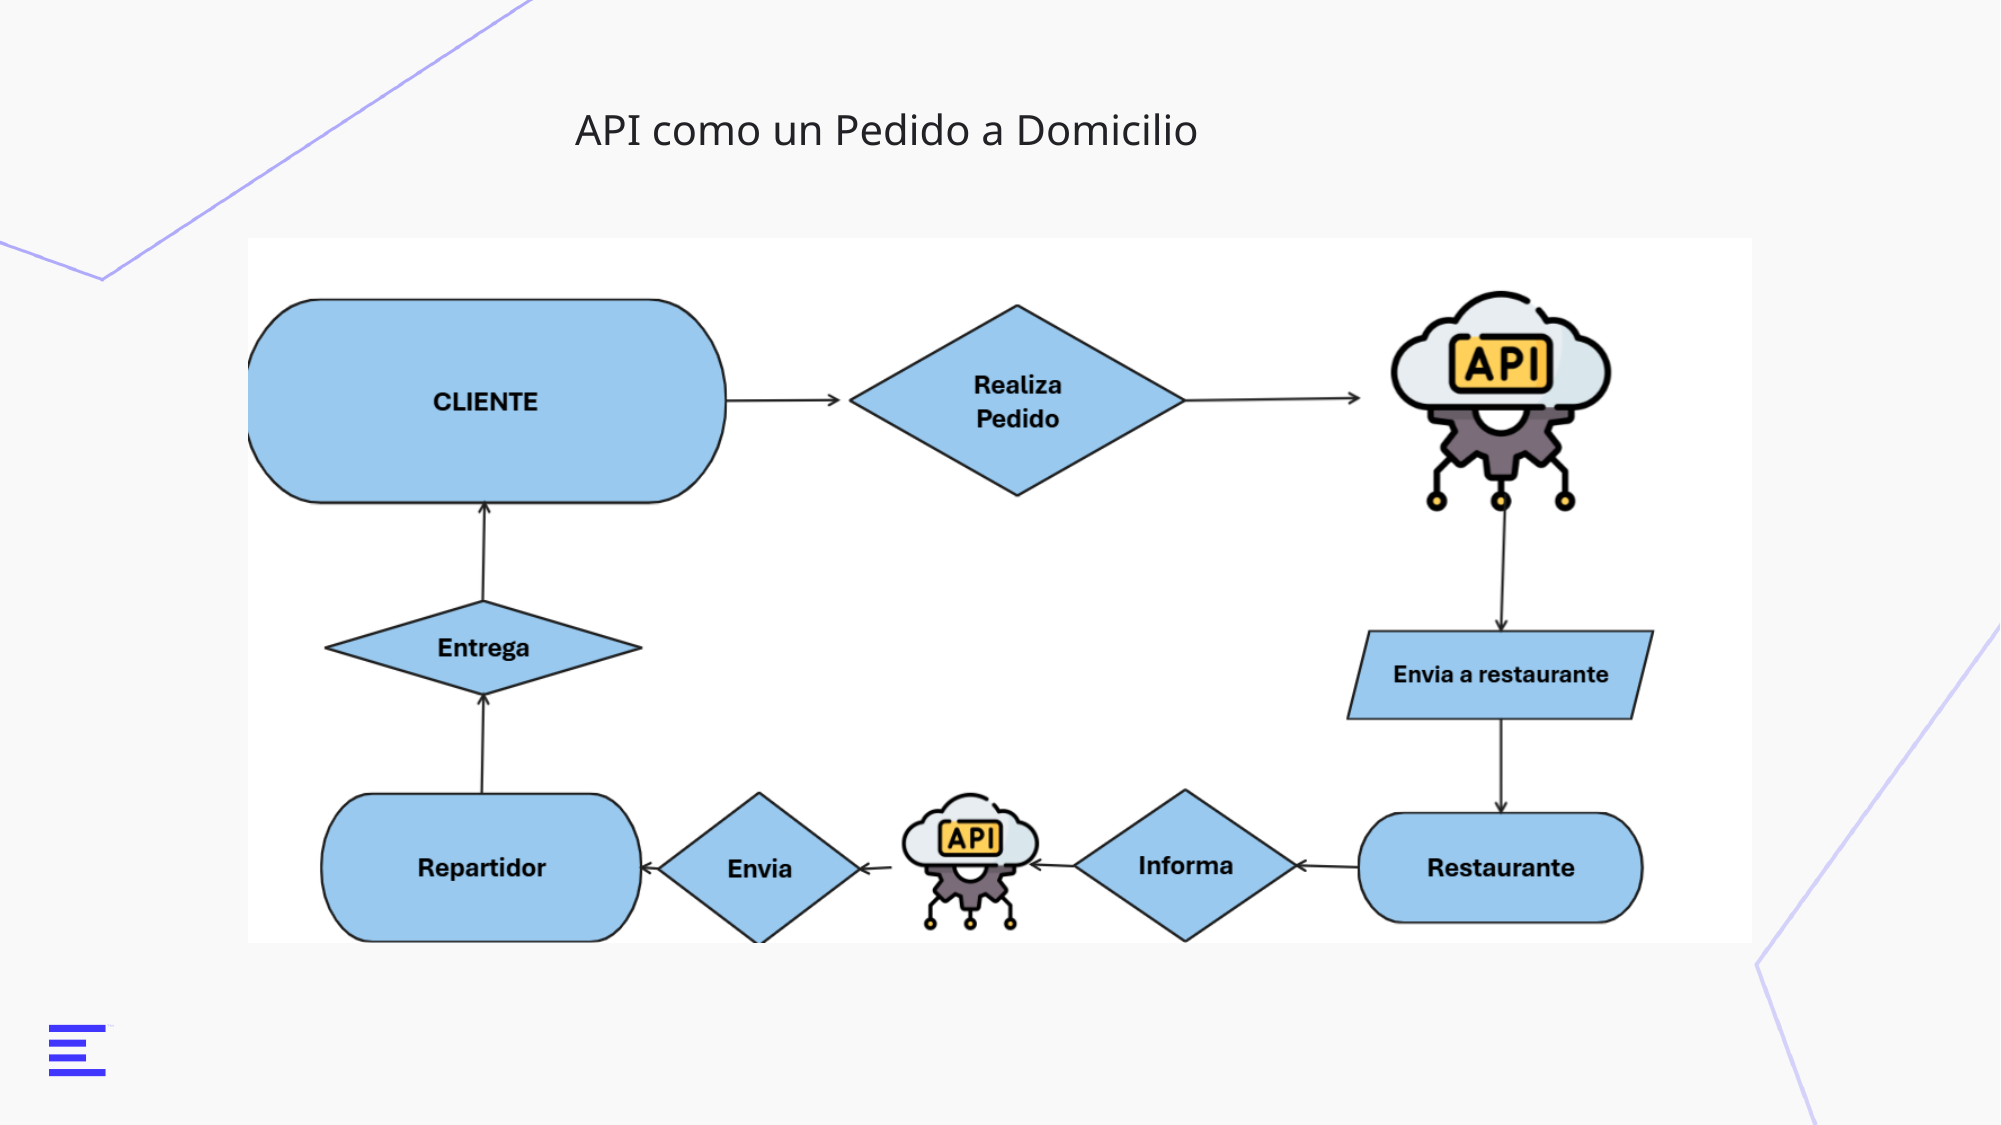

# API como un Pedido a Domicilio